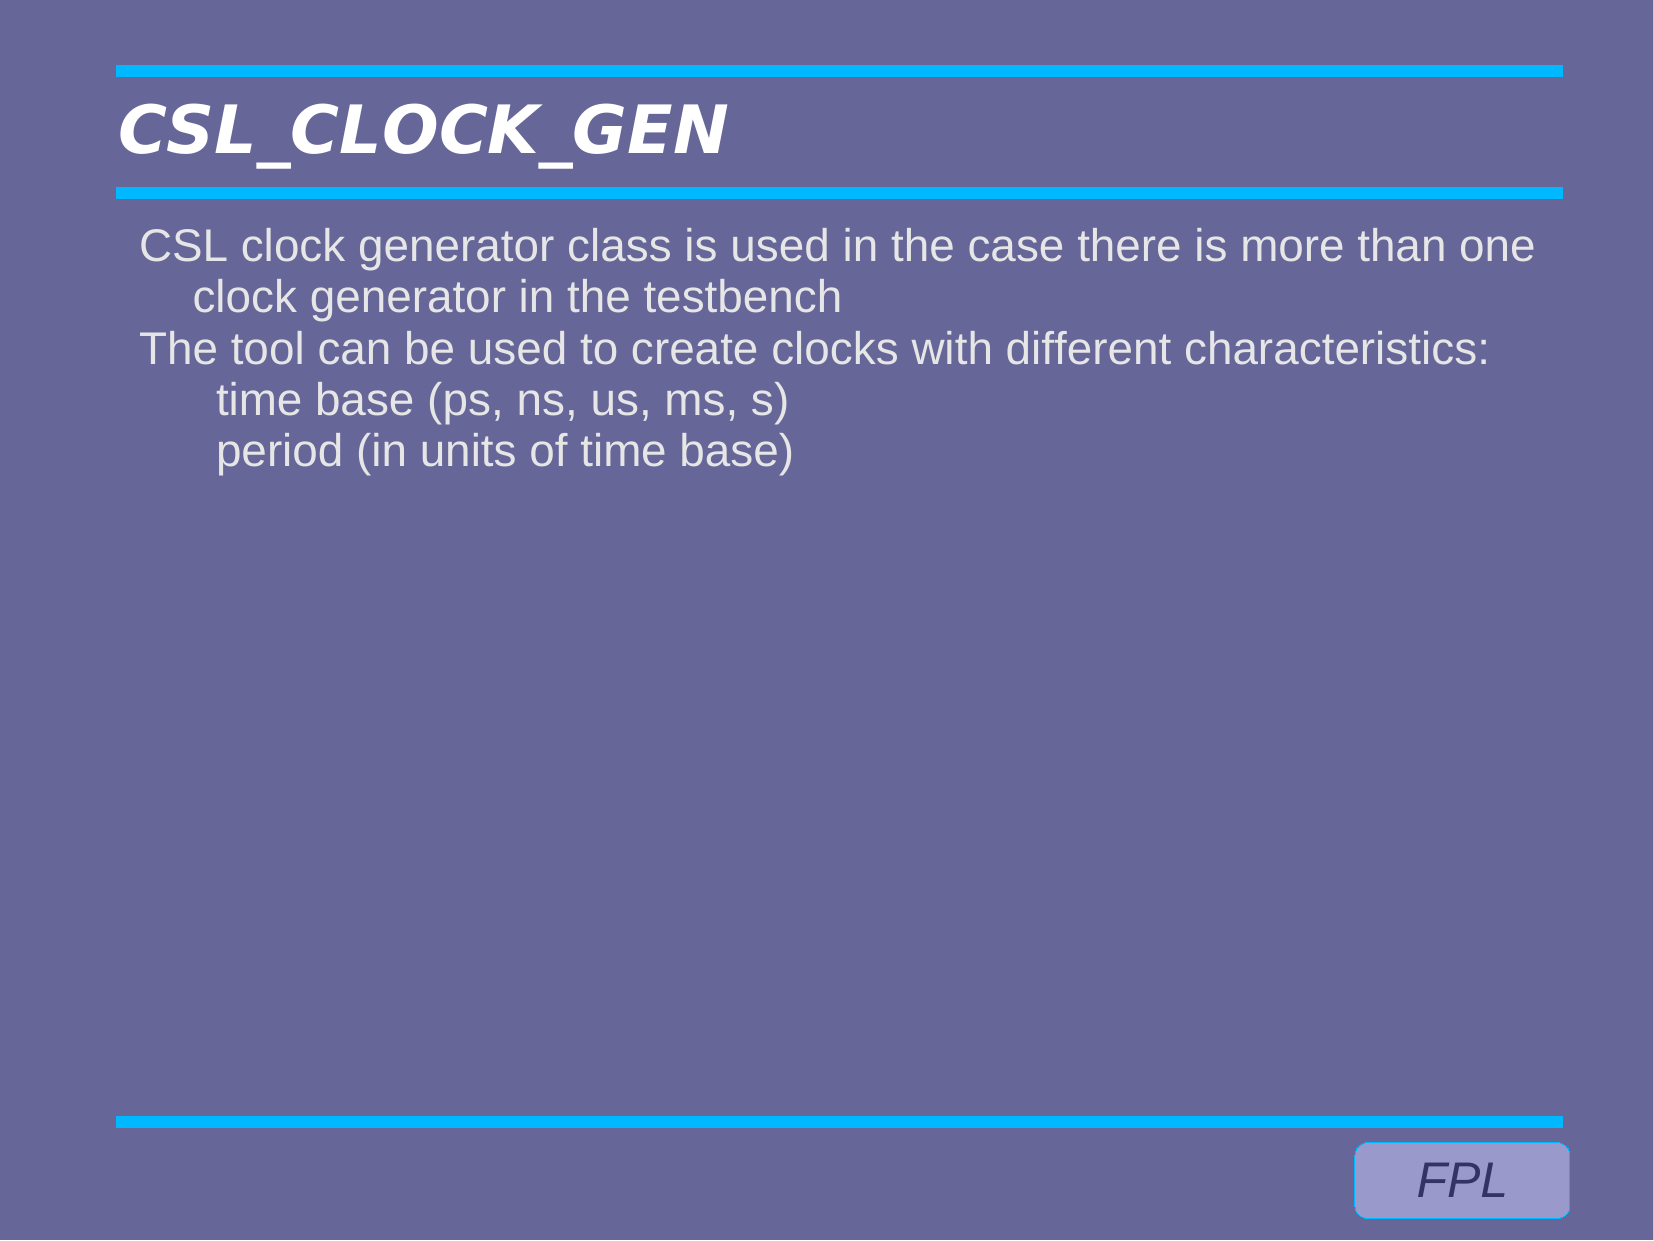

# CSL_CLOCK_GEN
CSL clock generator class is used in the case there is more than one clock generator in the testbench
The tool can be used to create clocks with different characteristics:
time base (ps, ns, us, ms, s)
period (in units of time base)